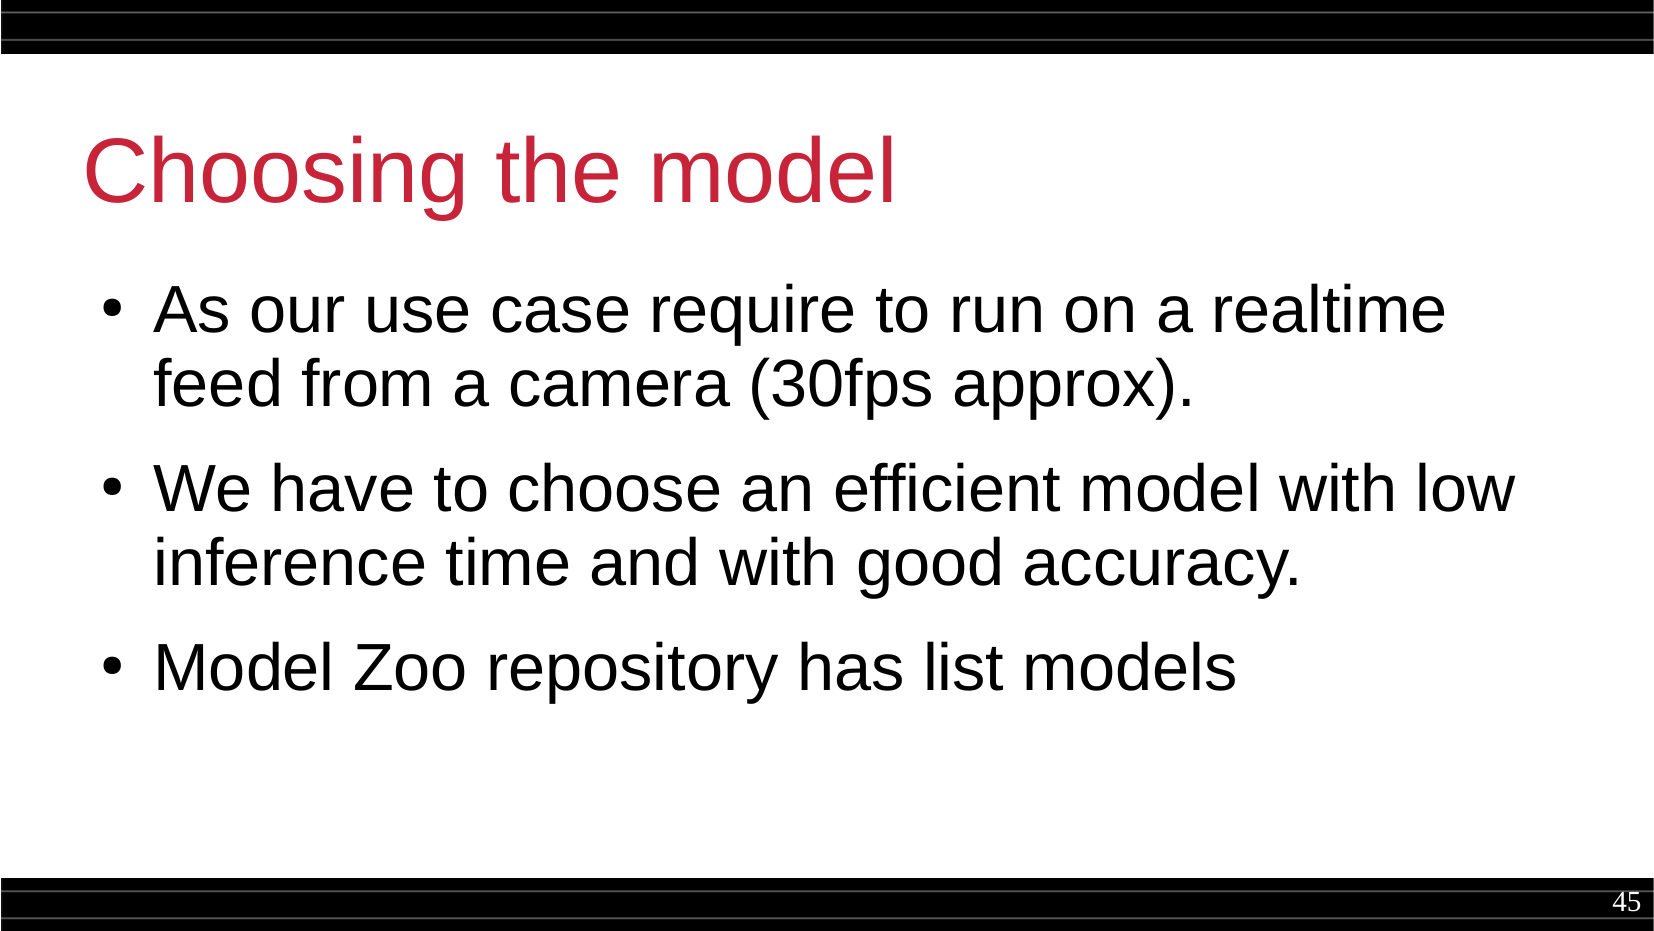

# Choosing the model
As our use case require to run on a realtime feed from a camera (30fps approx).
We have to choose an efficient model with low inference time and with good accuracy.
Model Zoo repository has list models